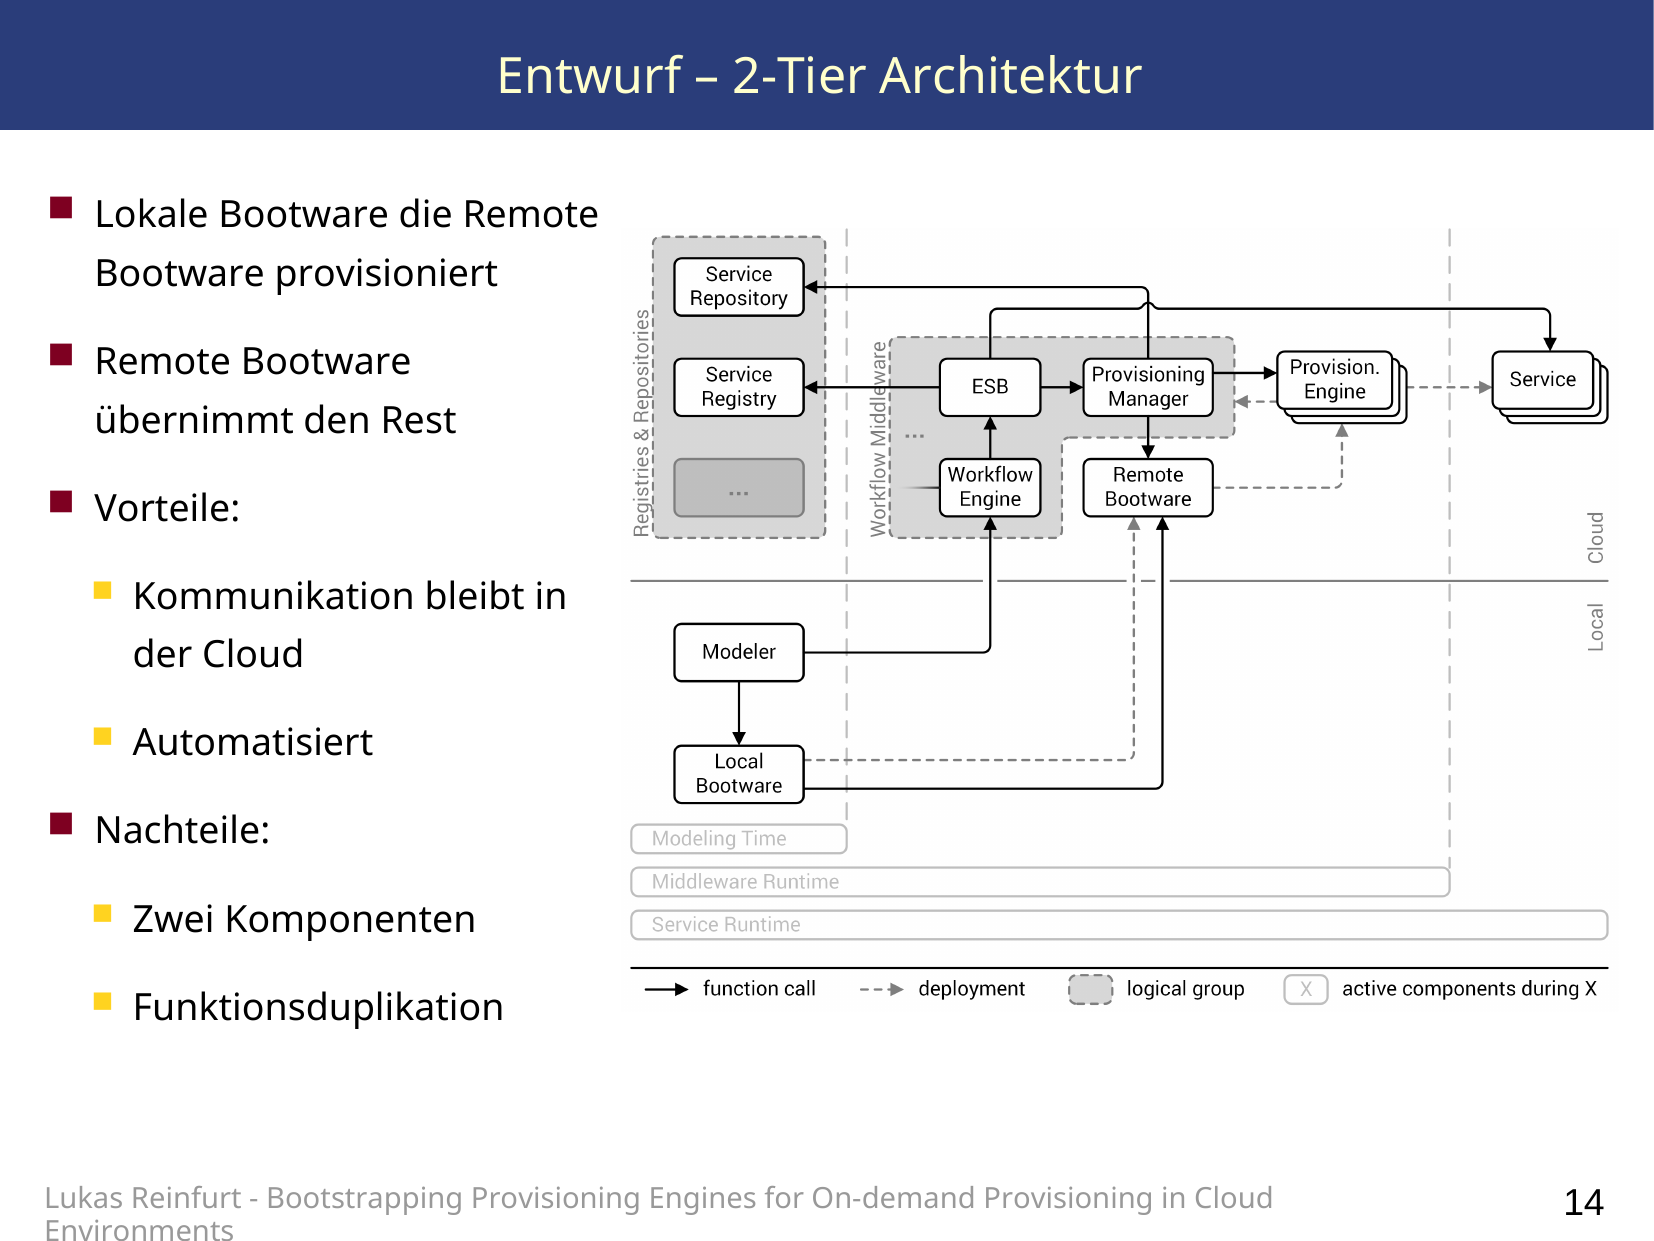

# Entwurf – 2-Tier Architektur
Lokale Bootware die Remote Bootware provisioniert
Remote Bootware übernimmt den Rest
Vorteile:
Kommunikation bleibt in der Cloud
Automatisiert
Nachteile:
Zwei Komponenten
Funktionsduplikation